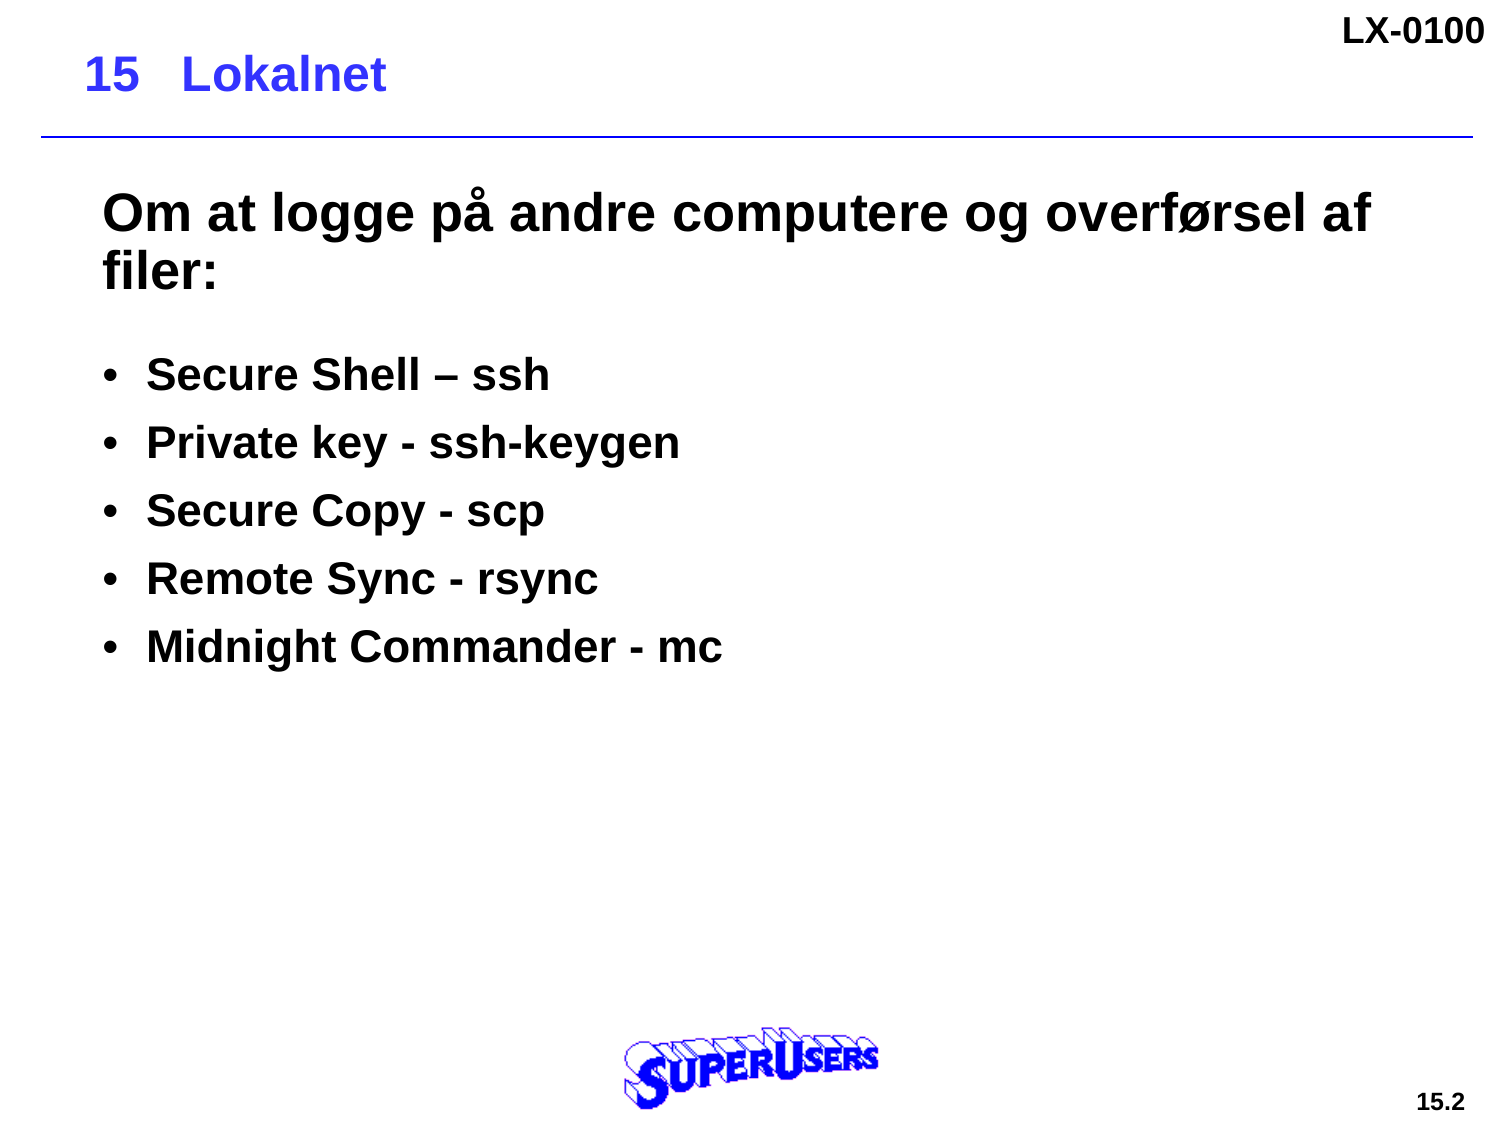

# 15 Lokalnet
Om at logge på andre computere og overførsel af filer:
Secure Shell – ssh
Private key - ssh-keygen
Secure Copy - scp
Remote Sync - rsync
Midnight Commander - mc